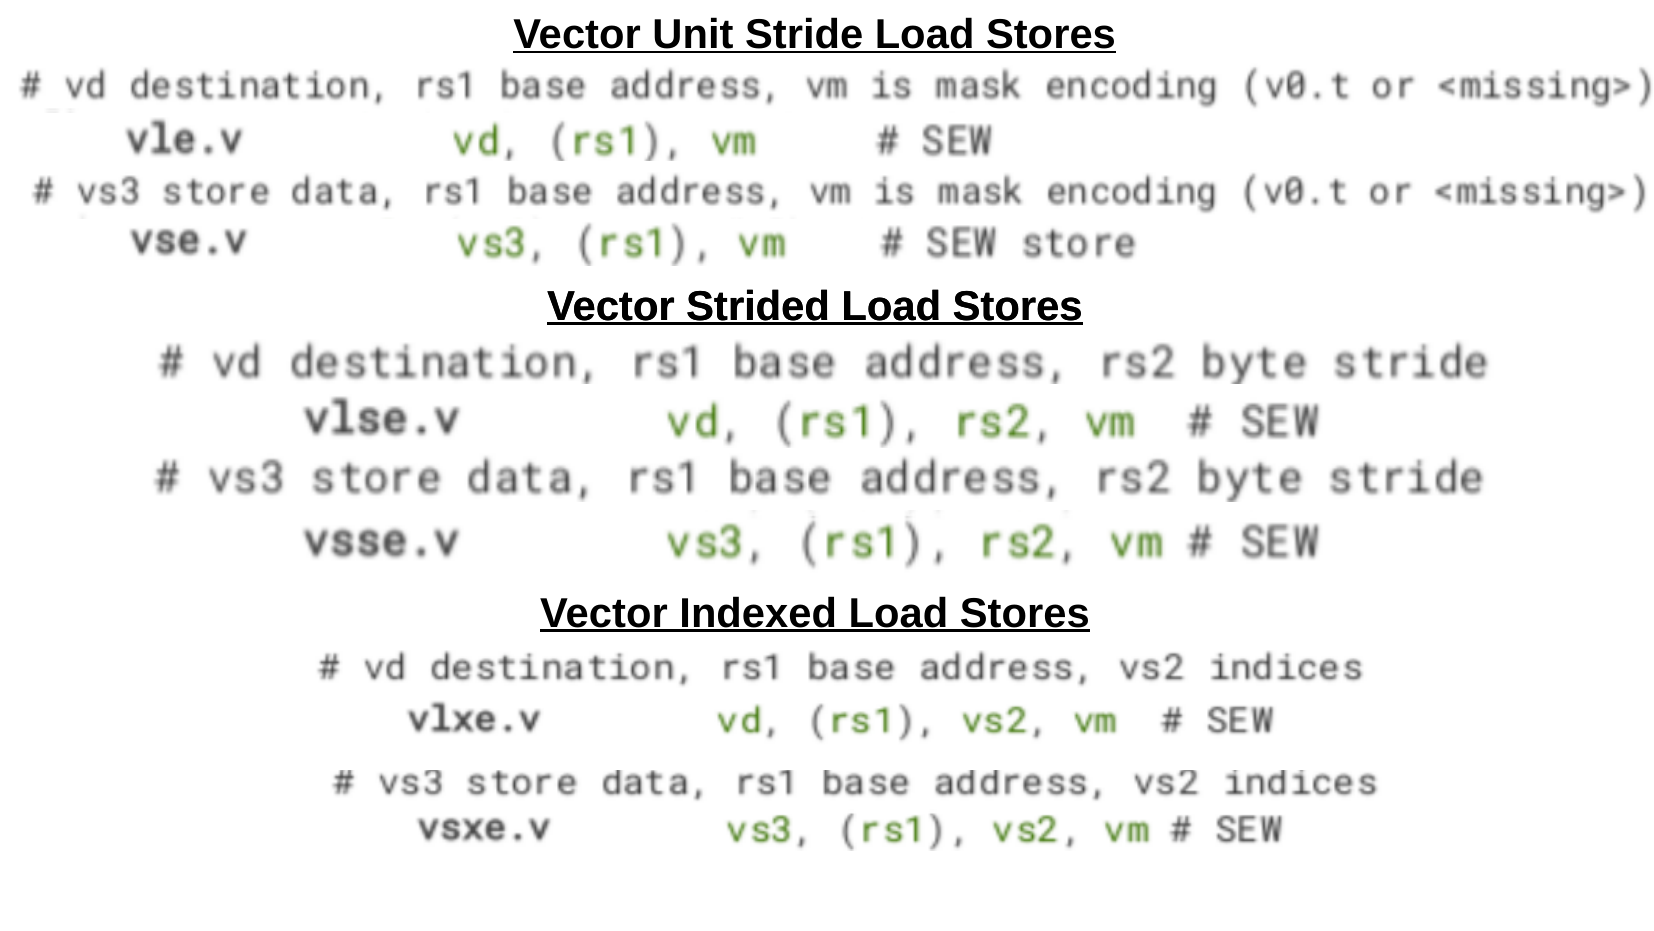

# Vector Unit Stride Load Stores
Vector Strided Load Stores
Vector Strided Load Stores
Vector Indexed Load Stores